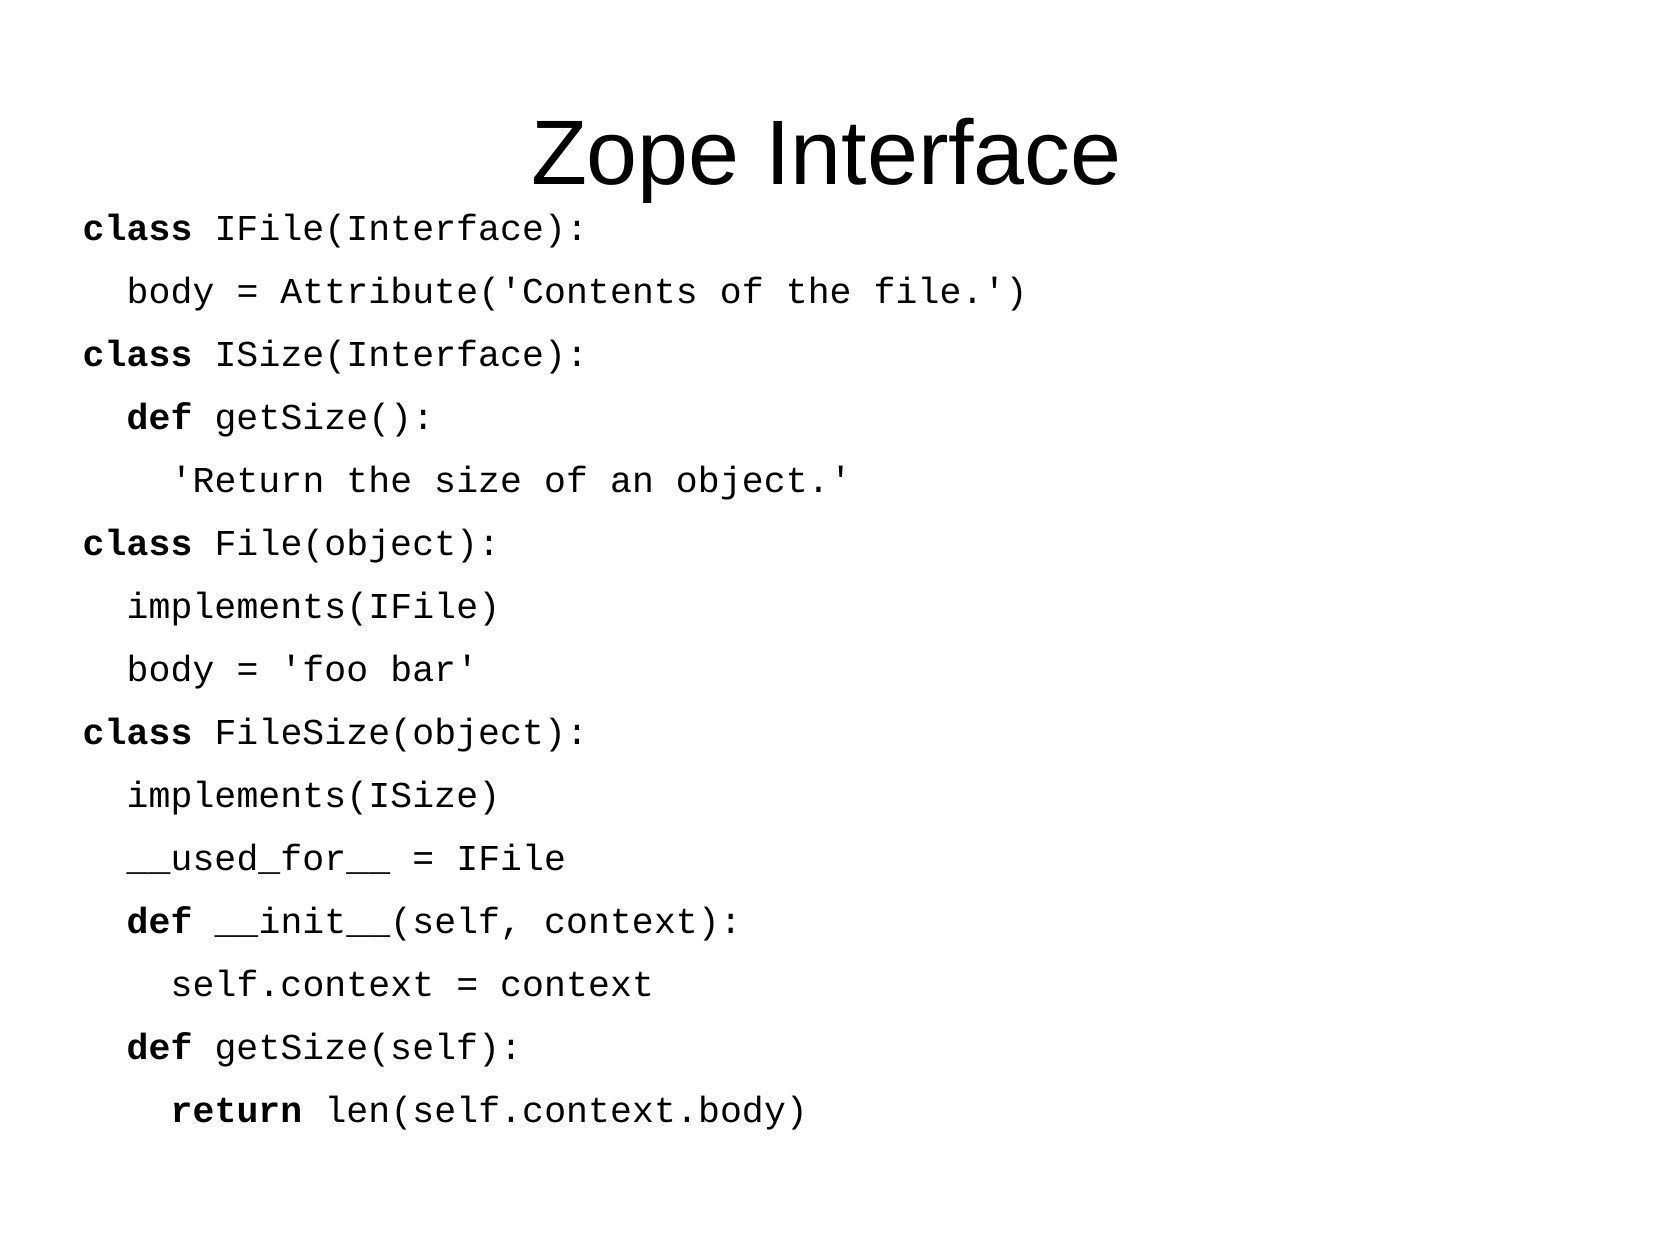

# Zope Interface
class IFile(Interface):
 body = Attribute('Contents of the file.')
class ISize(Interface):
 def getSize():
 'Return the size of an object.'
class File(object):
 implements(IFile)
 body = 'foo bar'
class FileSize(object):
 implements(ISize)
 __used_for__ = IFile
 def __init__(self, context):
 self.context = context
 def getSize(self):
 return len(self.context.body)